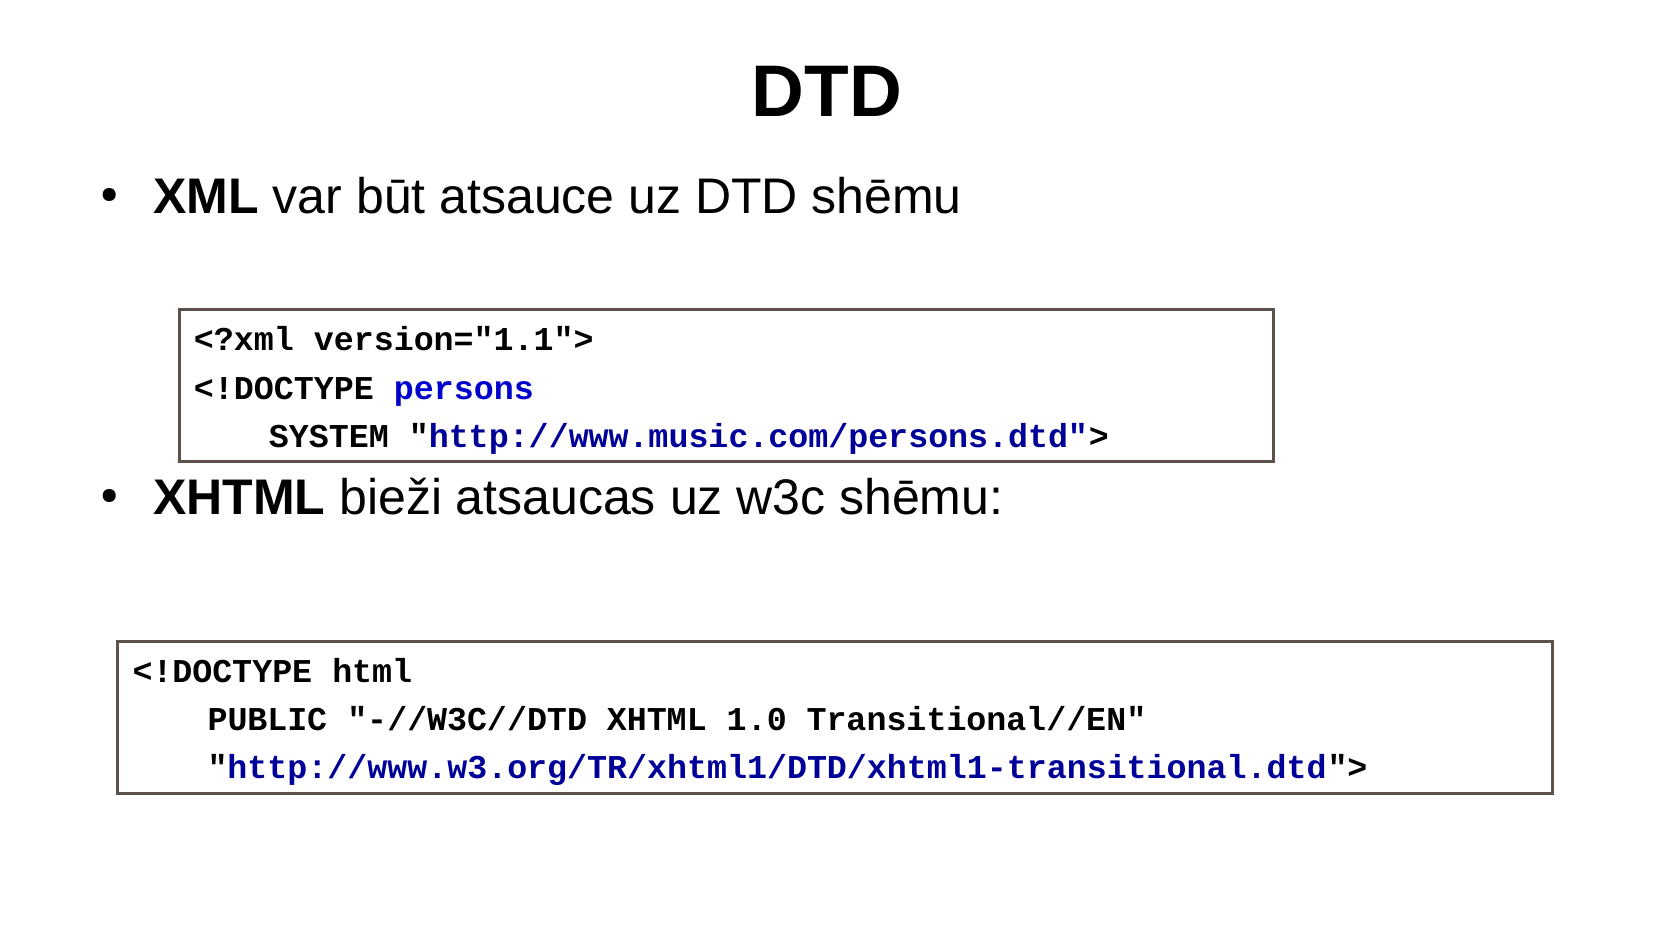

# DTD
XML var būt atsauce uz DTD shēmu
XHTML bieži atsaucas uz w3c shēmu:
<?xml version="1.1">
<!DOCTYPE persons
	SYSTEM "http://www.music.com/persons.dtd">
<!DOCTYPE html
	PUBLIC "-//W3C//DTD XHTML 1.0 Transitional//EN"
	"http://www.w3.org/TR/xhtml1/DTD/xhtml1-transitional.dtd">